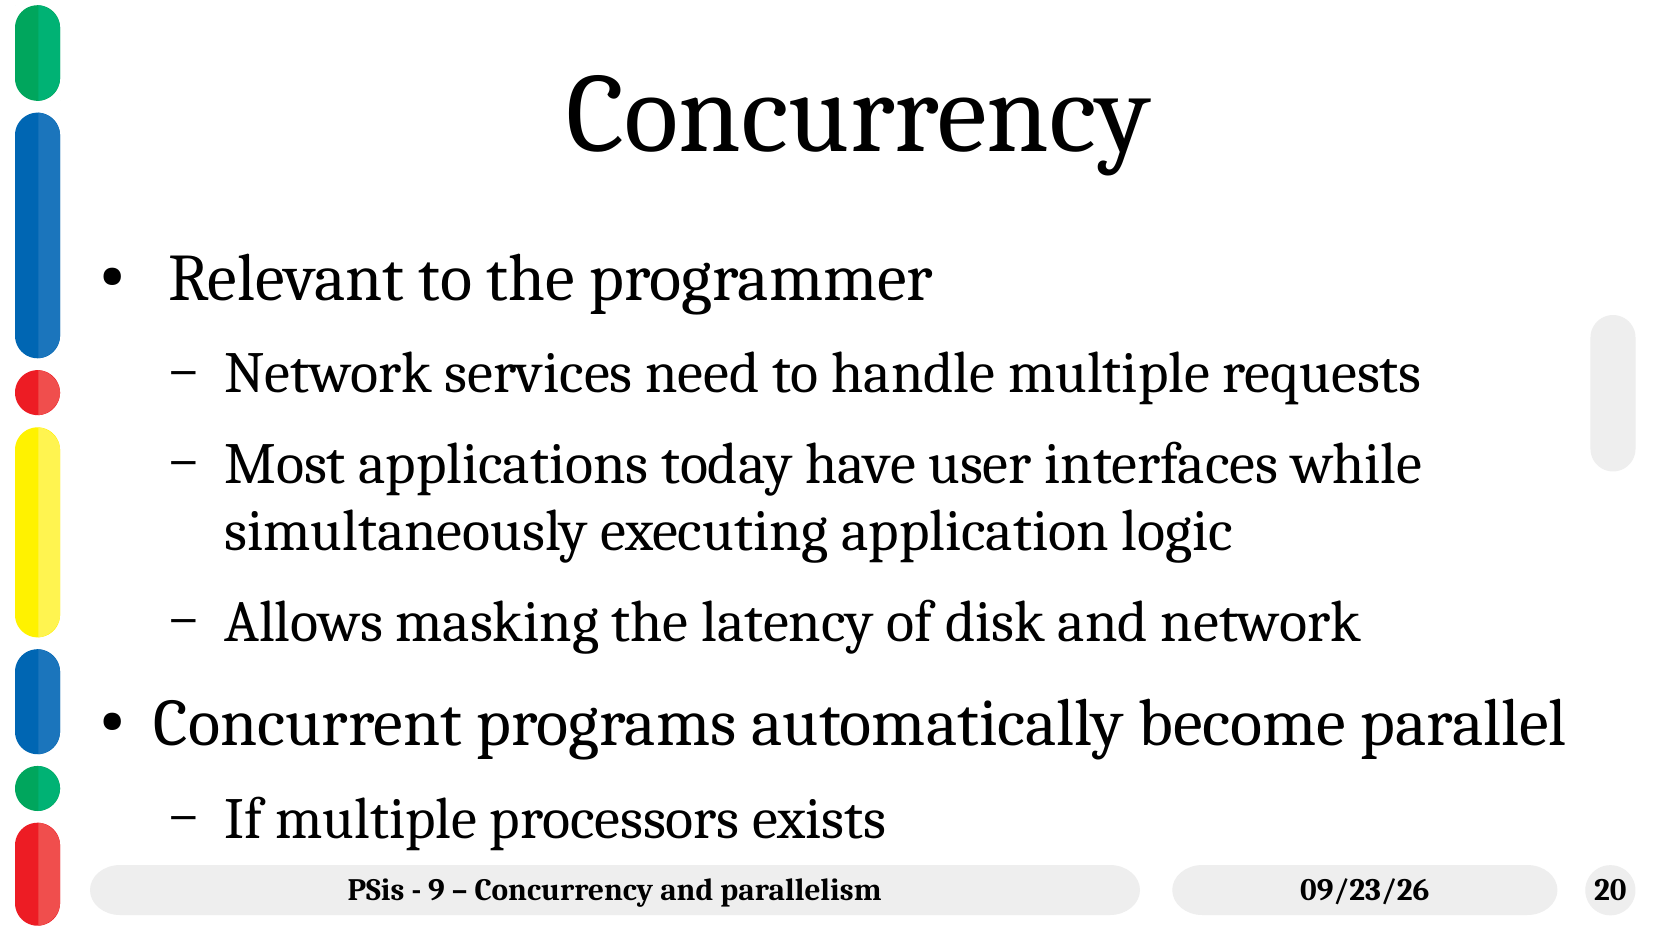

# Concurrency
 Relevant to the programmer
Network services need to handle multiple requests
Most applications today have user interfaces while simultaneously executing application logic
Allows masking the latency of disk and network
Concurrent programs automatically become parallel
If multiple processors exists
PSis - 9 – Concurrency and parallelism
20